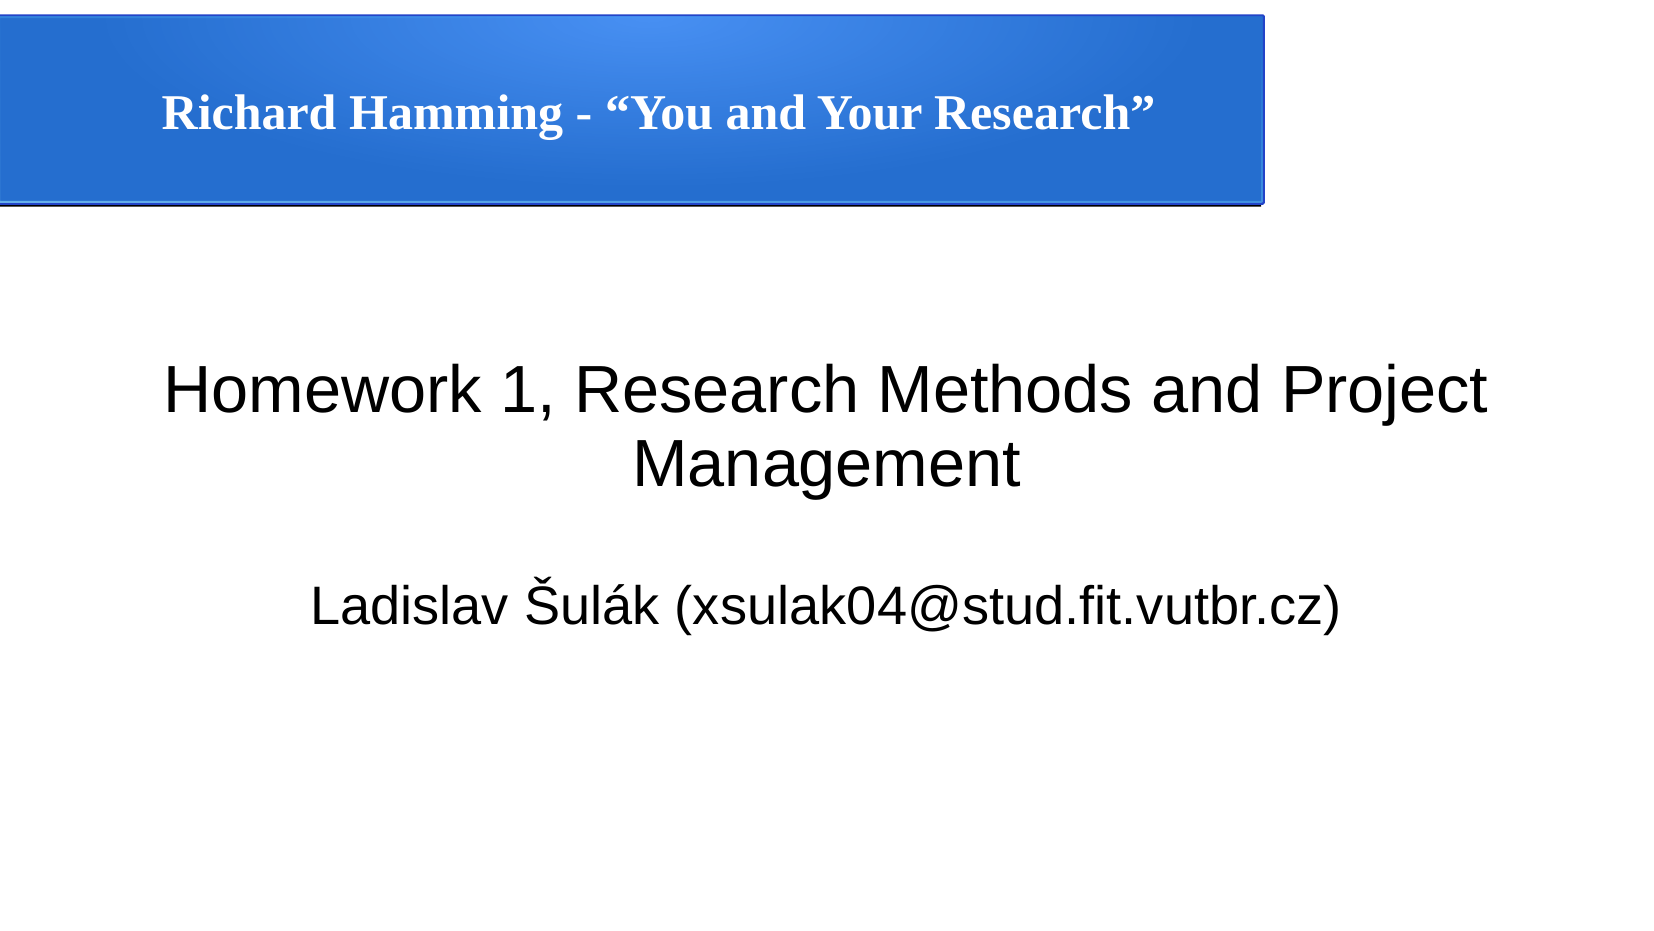

# Richard Hamming - “You and Your Research”
Homework 1, Research Methods and Project Management
Ladislav Šulák (xsulak04@stud.fit.vutbr.cz)